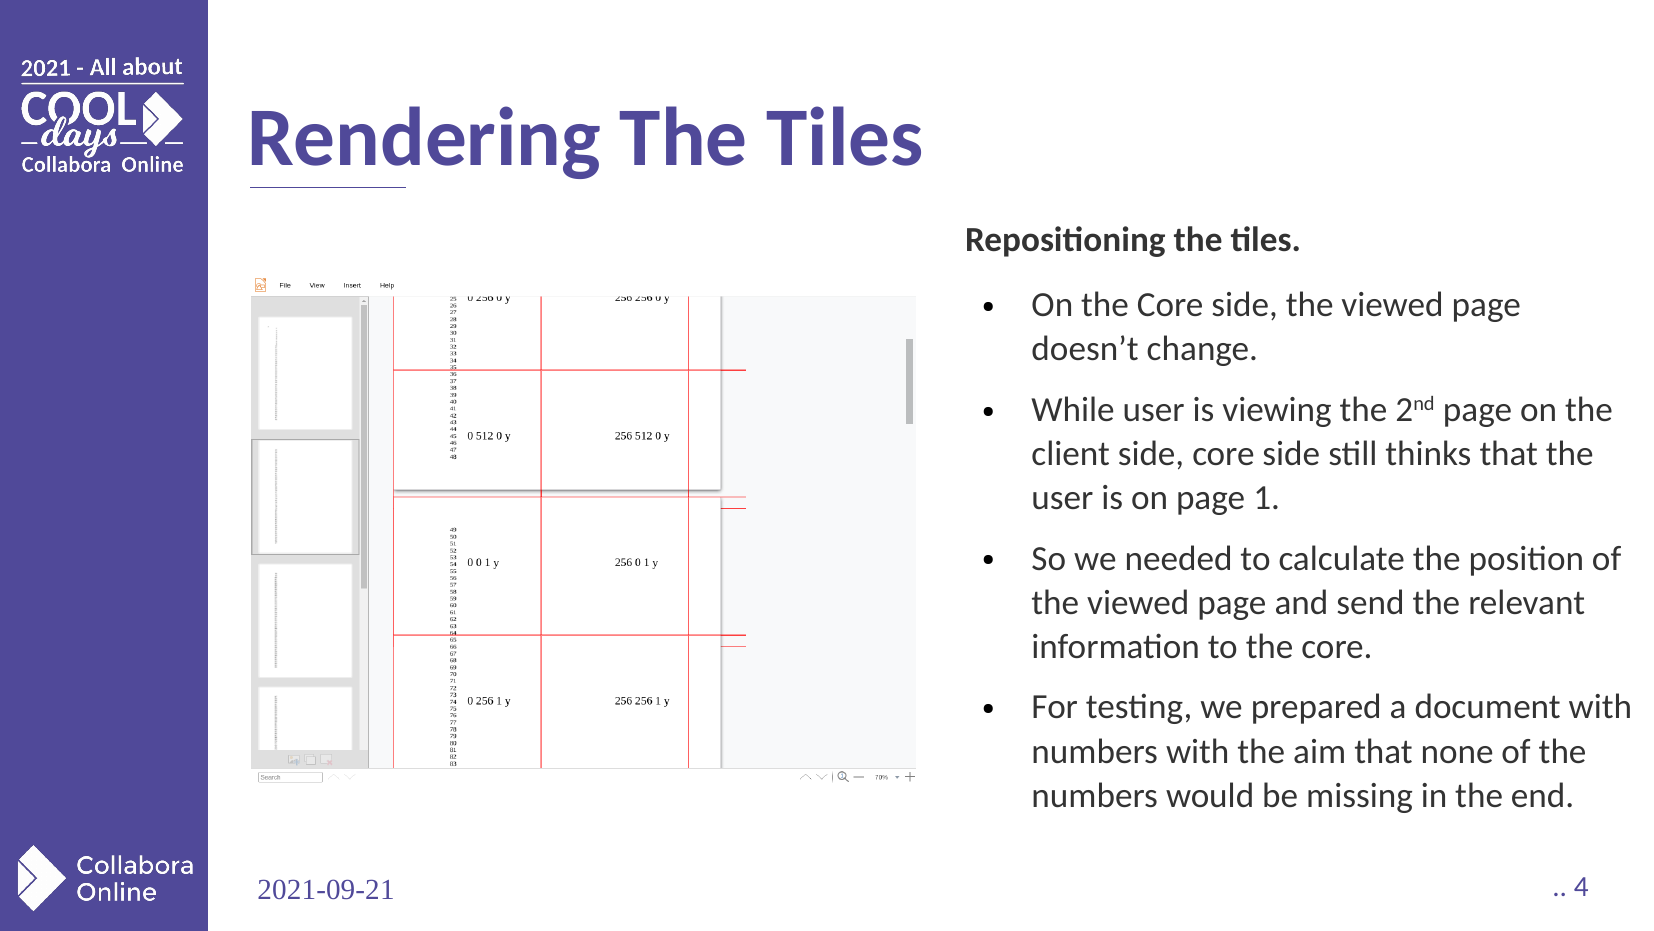

# Rendering The Tiles
Repositioning the tiles.
On the Core side, the viewed page doesn’t change.
While user is viewing the 2nd page on the client side, core side still thinks that the user is on page 1.
So we needed to calculate the position of the viewed page and send the relevant information to the core.
For testing, we prepared a document with numbers with the aim that none of the numbers would be missing in the end.
2021-09-21
4